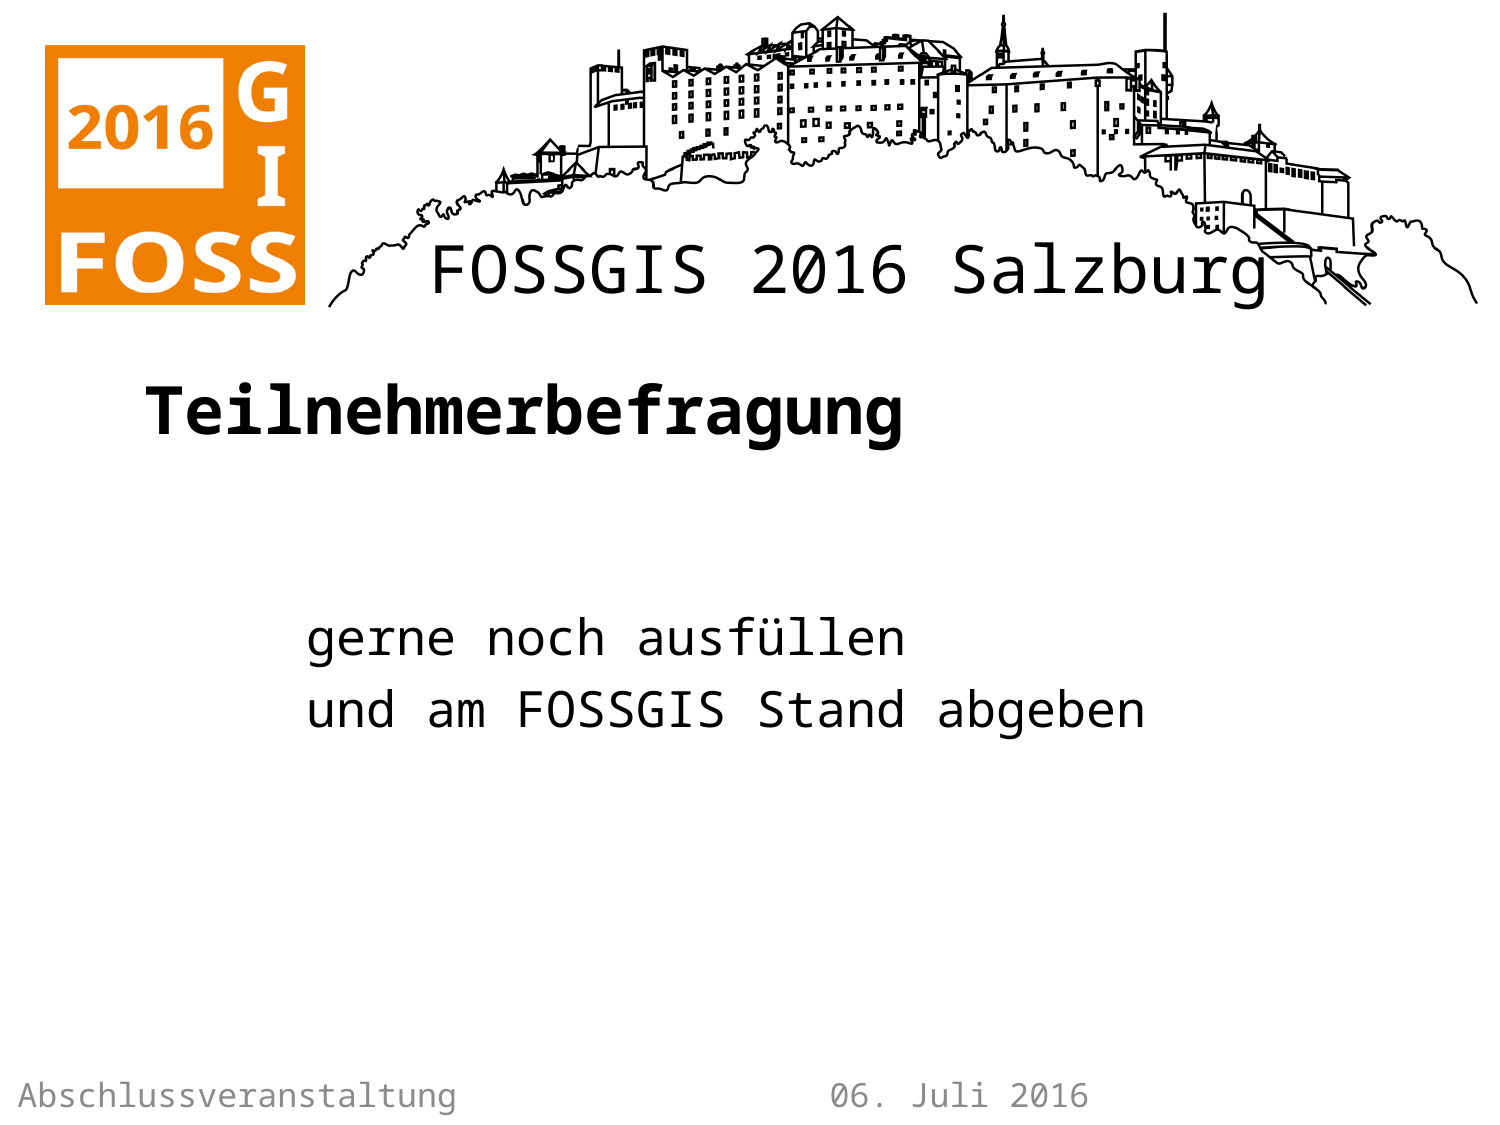

FOSSGIS 2016 Salzburg
Teilnehmerbefragung
gerne noch ausfüllen
und am FOSSGIS Stand abgeben
# Abschlussveranstaltung						06. Juli 2016